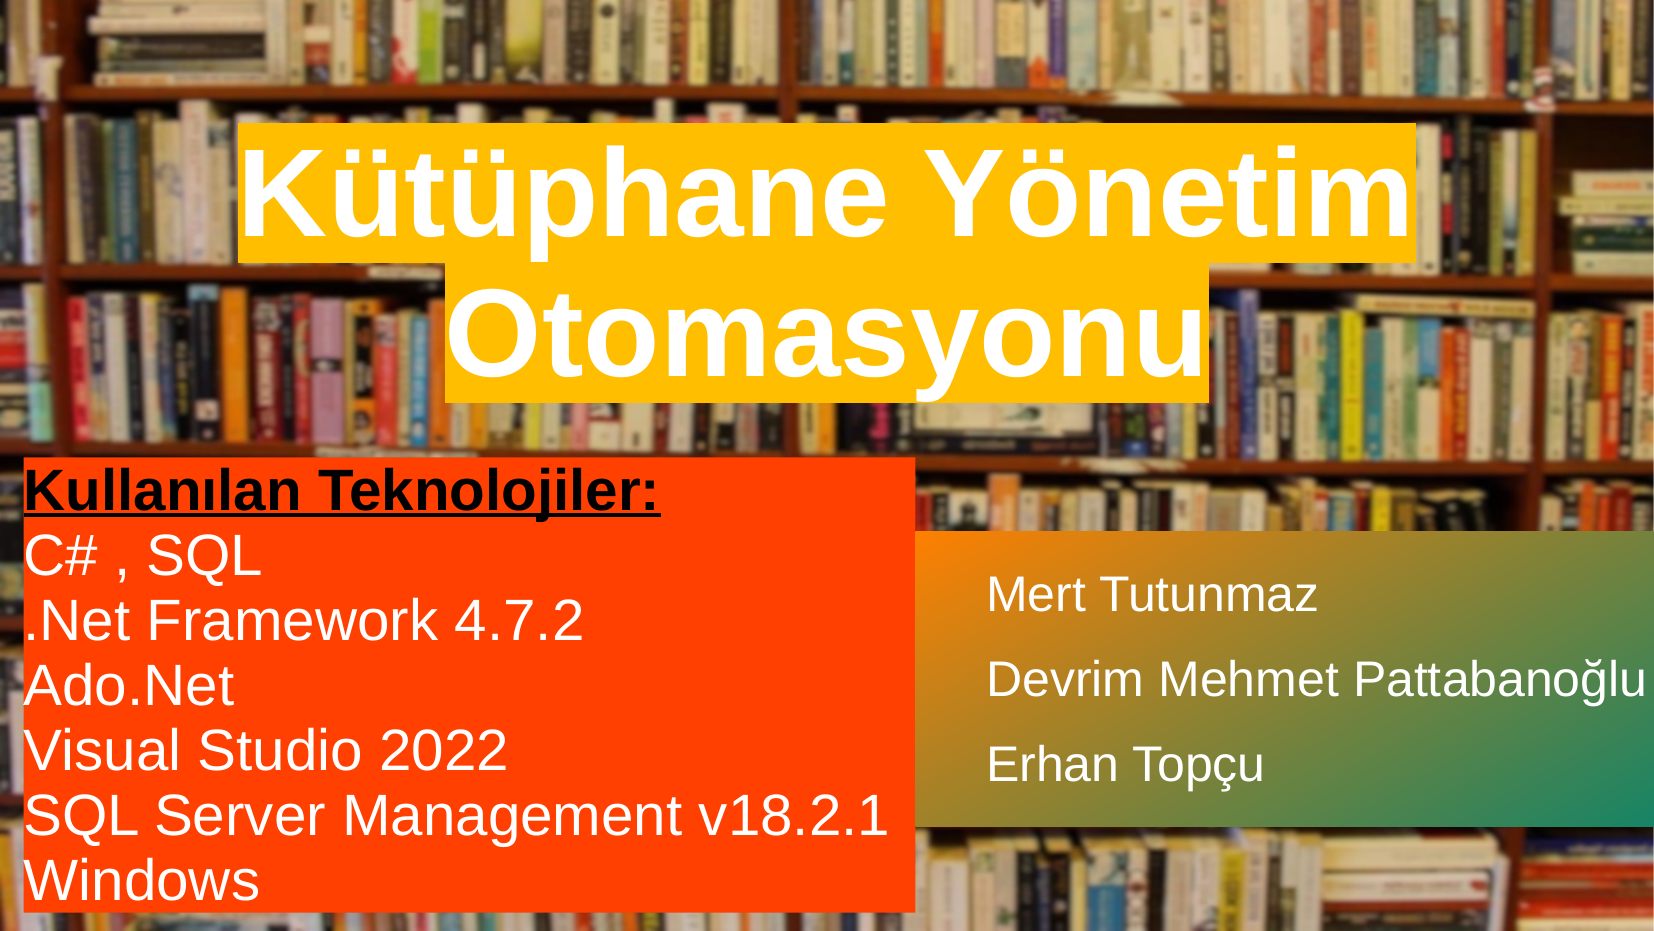

# Kütüphane Yönetim Otomasyonu
Kullanılan Teknolojiler:
C# , SQL
.Net Framework 4.7.2
Ado.Net
Visual Studio 2022
SQL Server Management v18.2.1
Windows
Mert Tutunmaz
Devrim Mehmet Pattabanoğlu
Erhan Topçu